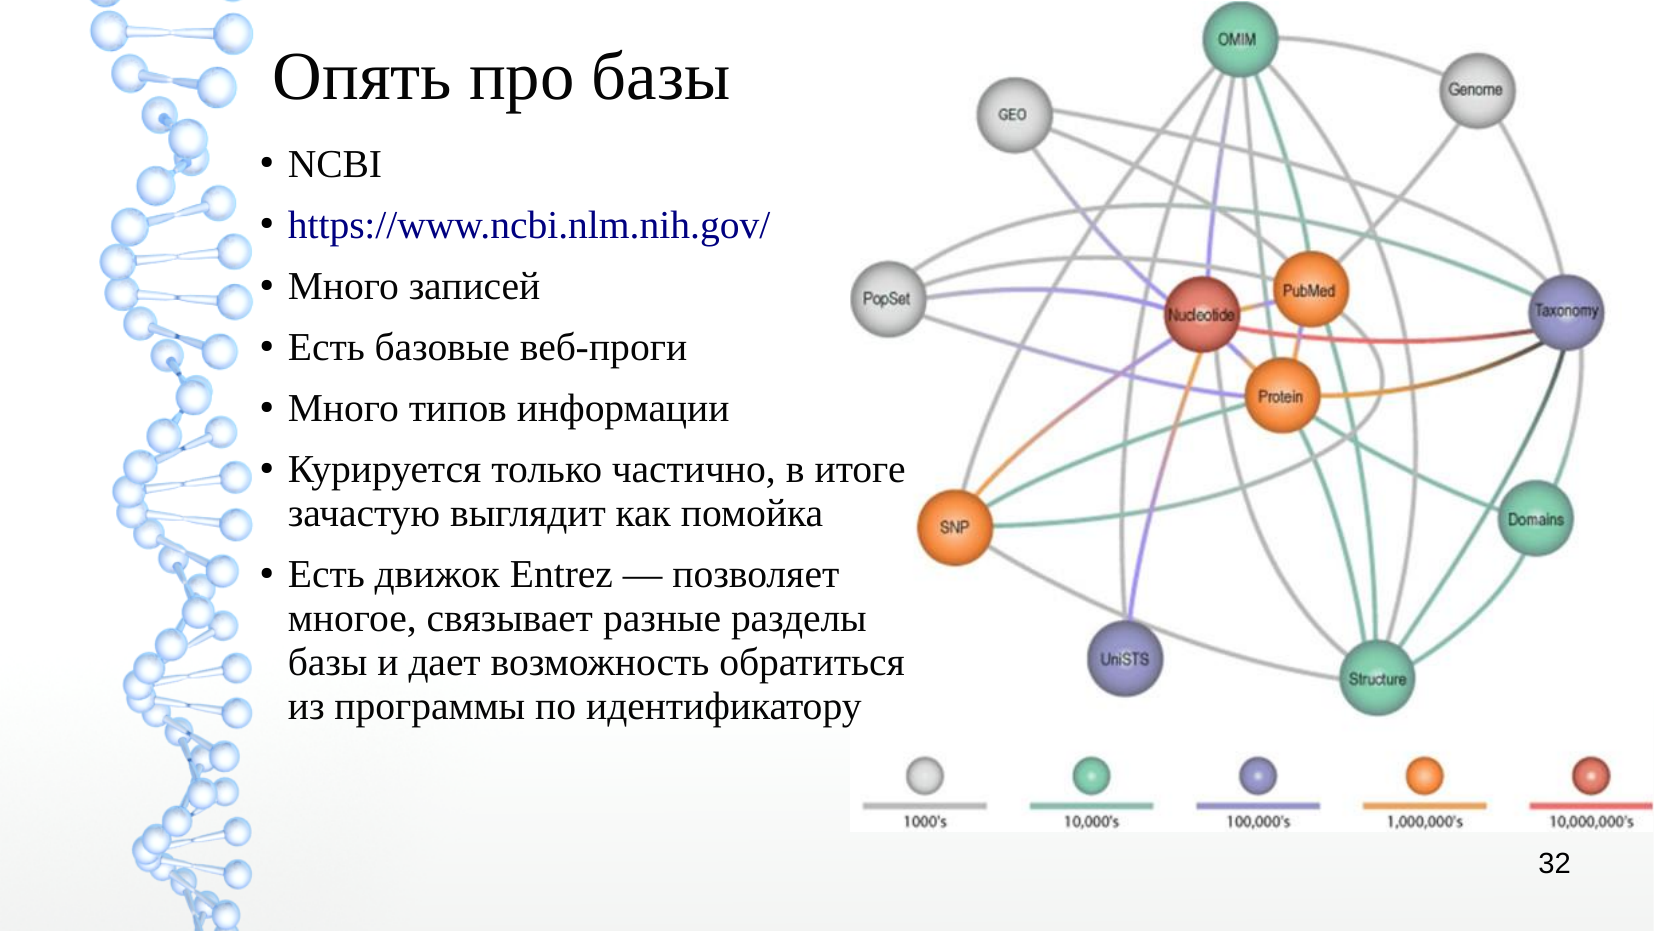

# Опять про базы
NCBI
https://www.ncbi.nlm.nih.gov/
Много записей
Есть базовые веб-проги
Много типов информации
Курируется только частично, в итоге зачастую выглядит как помойка
Есть движок Entrez — позволяет многое, связывает разные разделы базы и дает возможность обратиться из программы по идентификатору
32